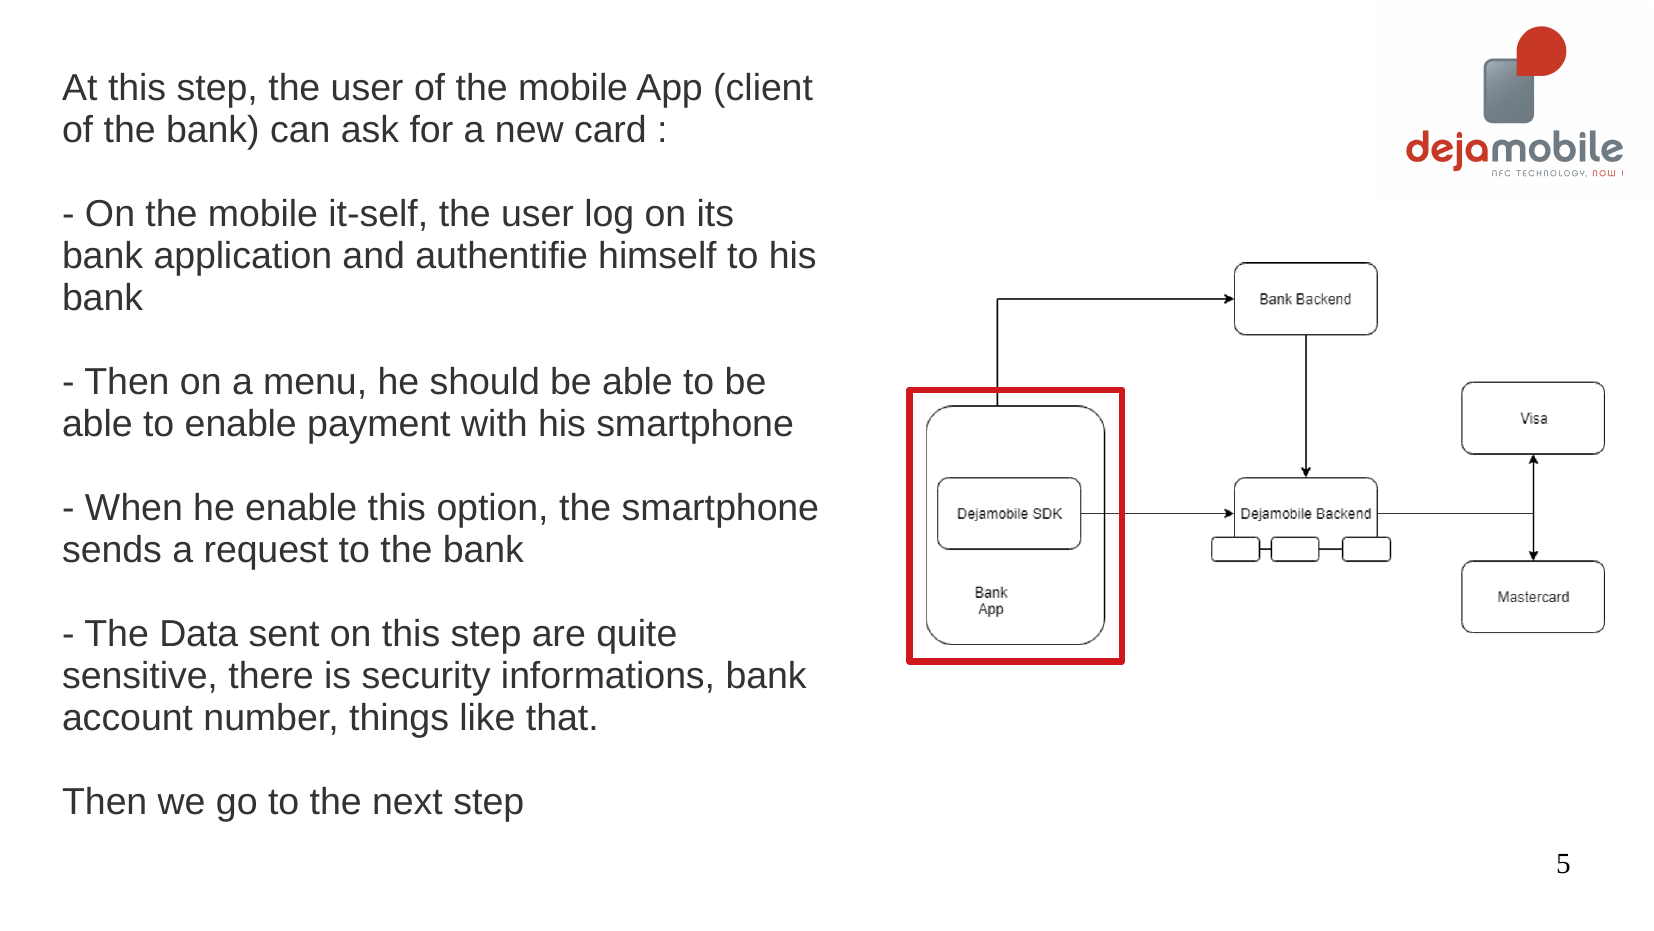

At this step, the user of the mobile App (client of the bank) can ask for a new card :
- On the mobile it-self, the user log on its bank application and authentifie himself to his bank
- Then on a menu, he should be able to be able to enable payment with his smartphone
- When he enable this option, the smartphone sends a request to the bank
- The Data sent on this step are quite sensitive, there is security informations, bank account number, things like that.
Then we go to the next step
5